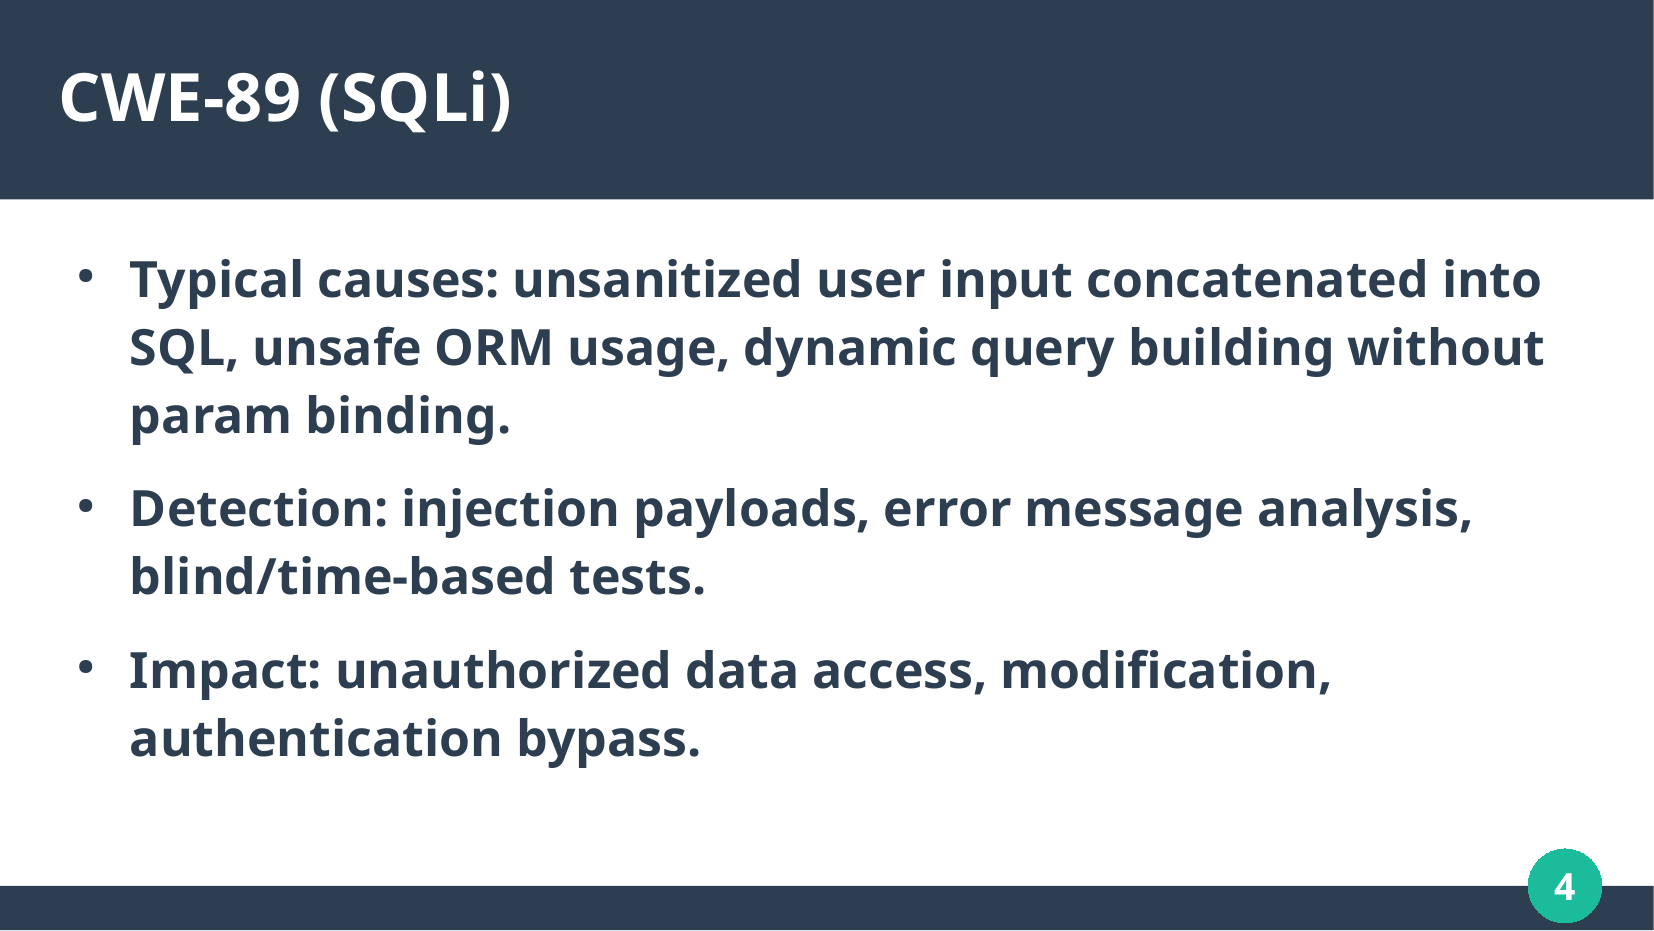

# CWE-89 (SQLi)
Typical causes: unsanitized user input concatenated into SQL, unsafe ORM usage, dynamic query building without param binding.
Detection: injection payloads, error message analysis, blind/time-based tests.
Impact: unauthorized data access, modification, authentication bypass.
4